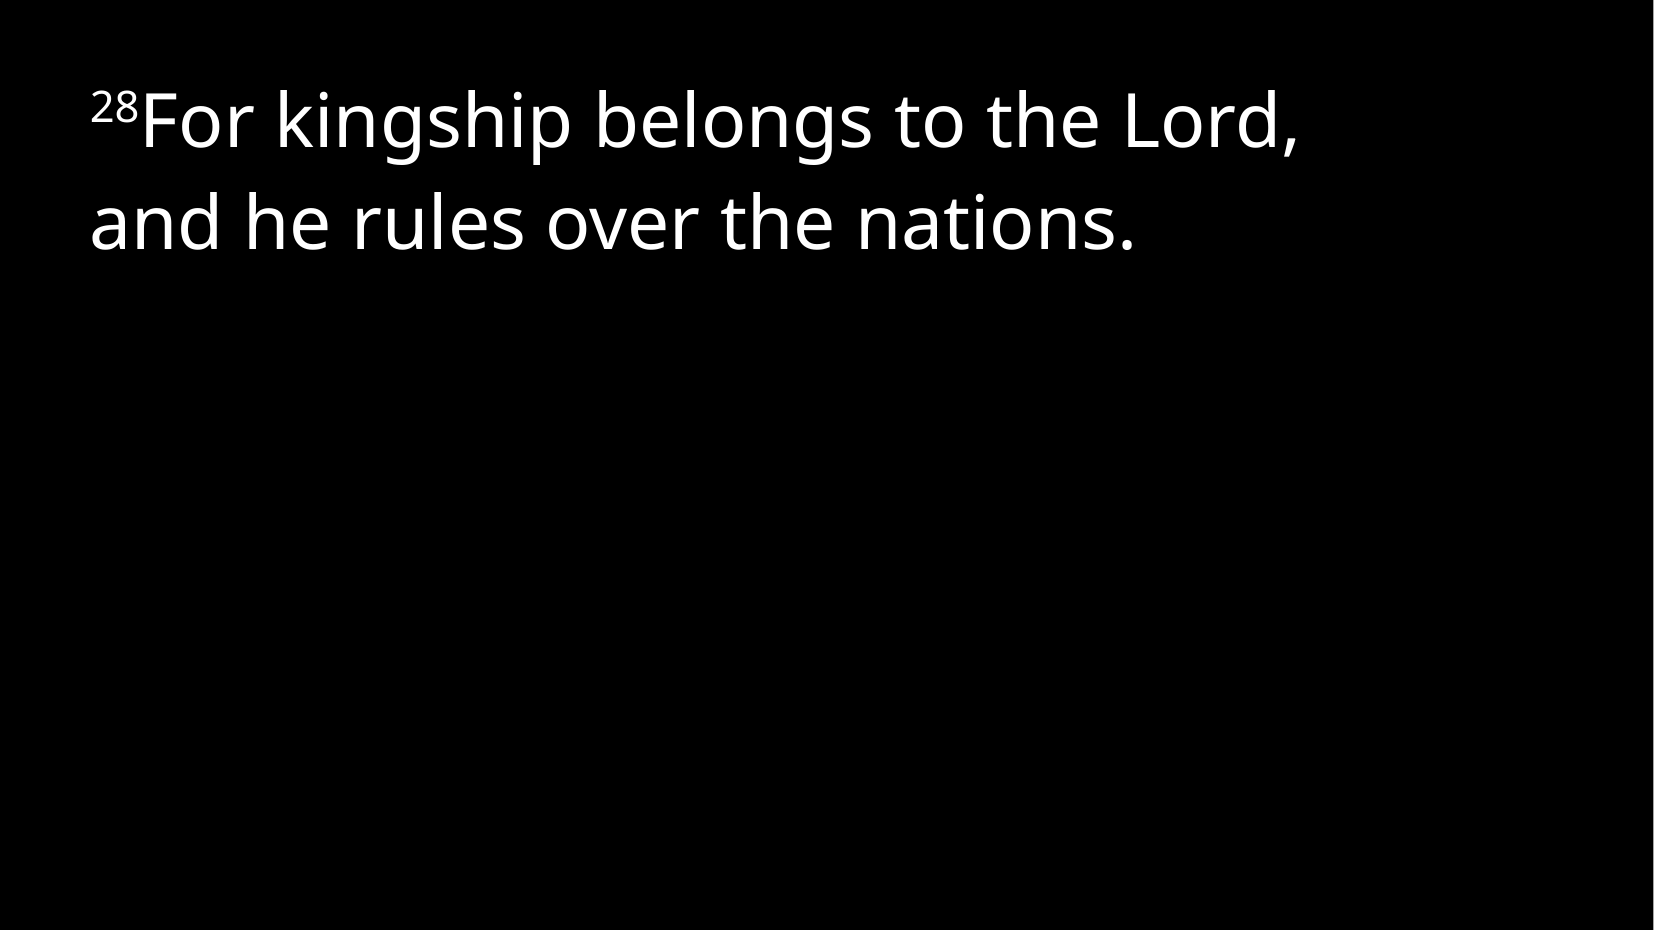

28For kingship belongs to the Lord,
and he rules over the nations.